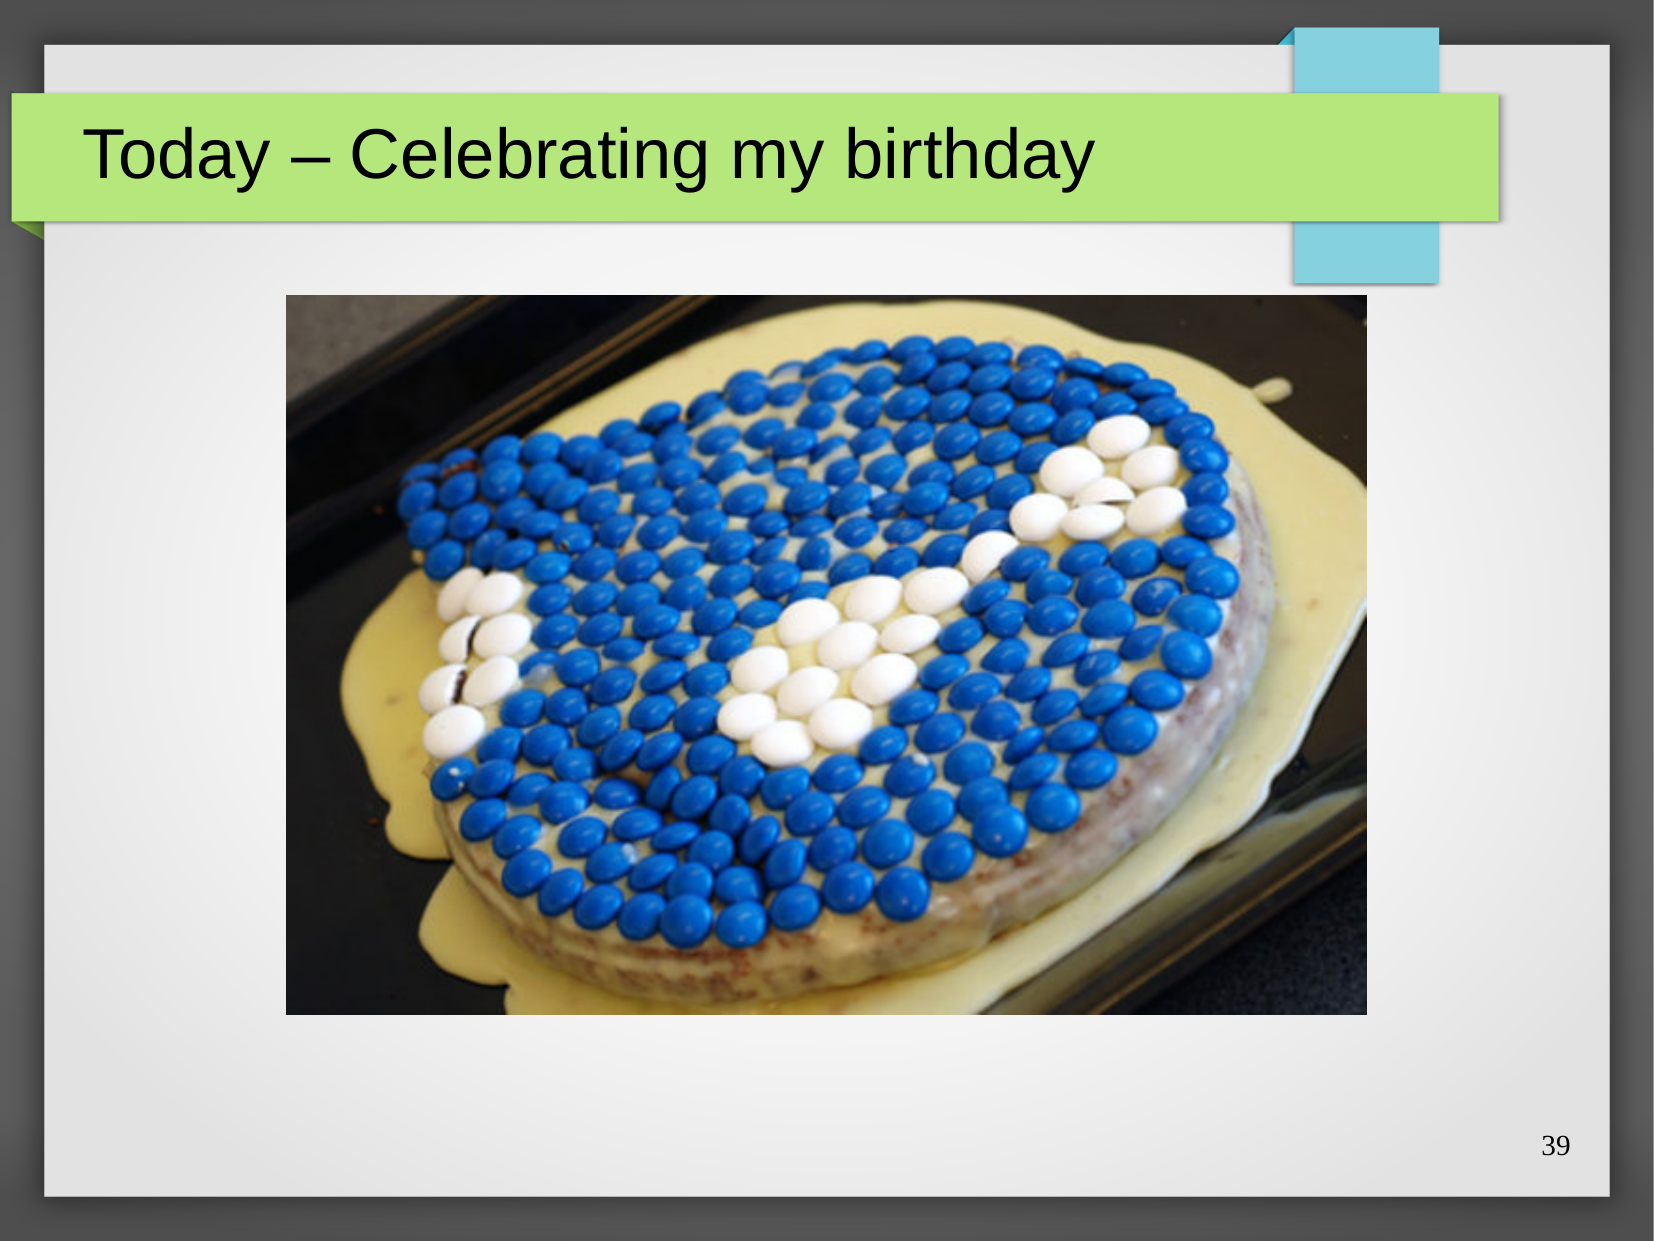

# Today – Celebrating my birthday
39